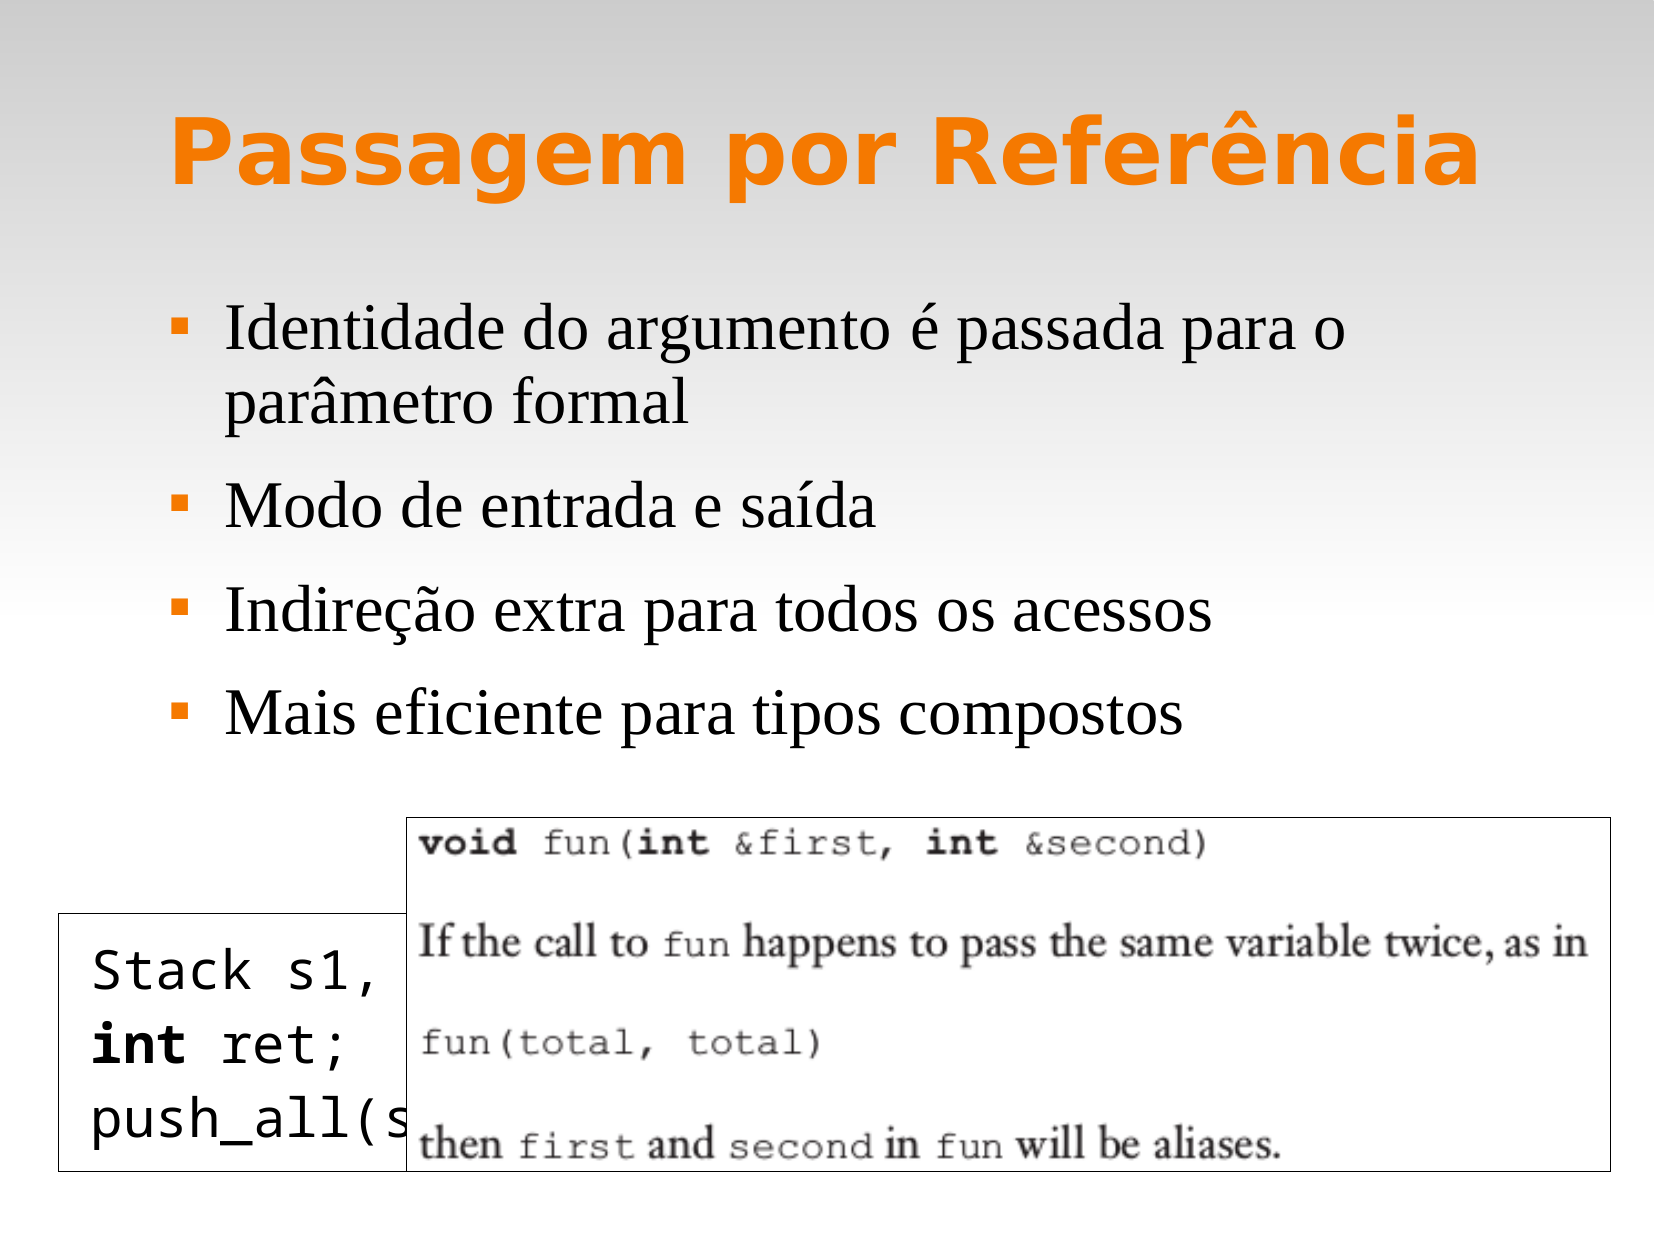

# Passagem por Referência
Identidade do argumento é passada para o parâmetro formal
Modo de entrada e saída
Indireção extra para todos os acessos
Mais eficiente para tipos compostos
 Stack s1, s2 = ...
 int ret;
 push_all(s1&, s2, ret&);